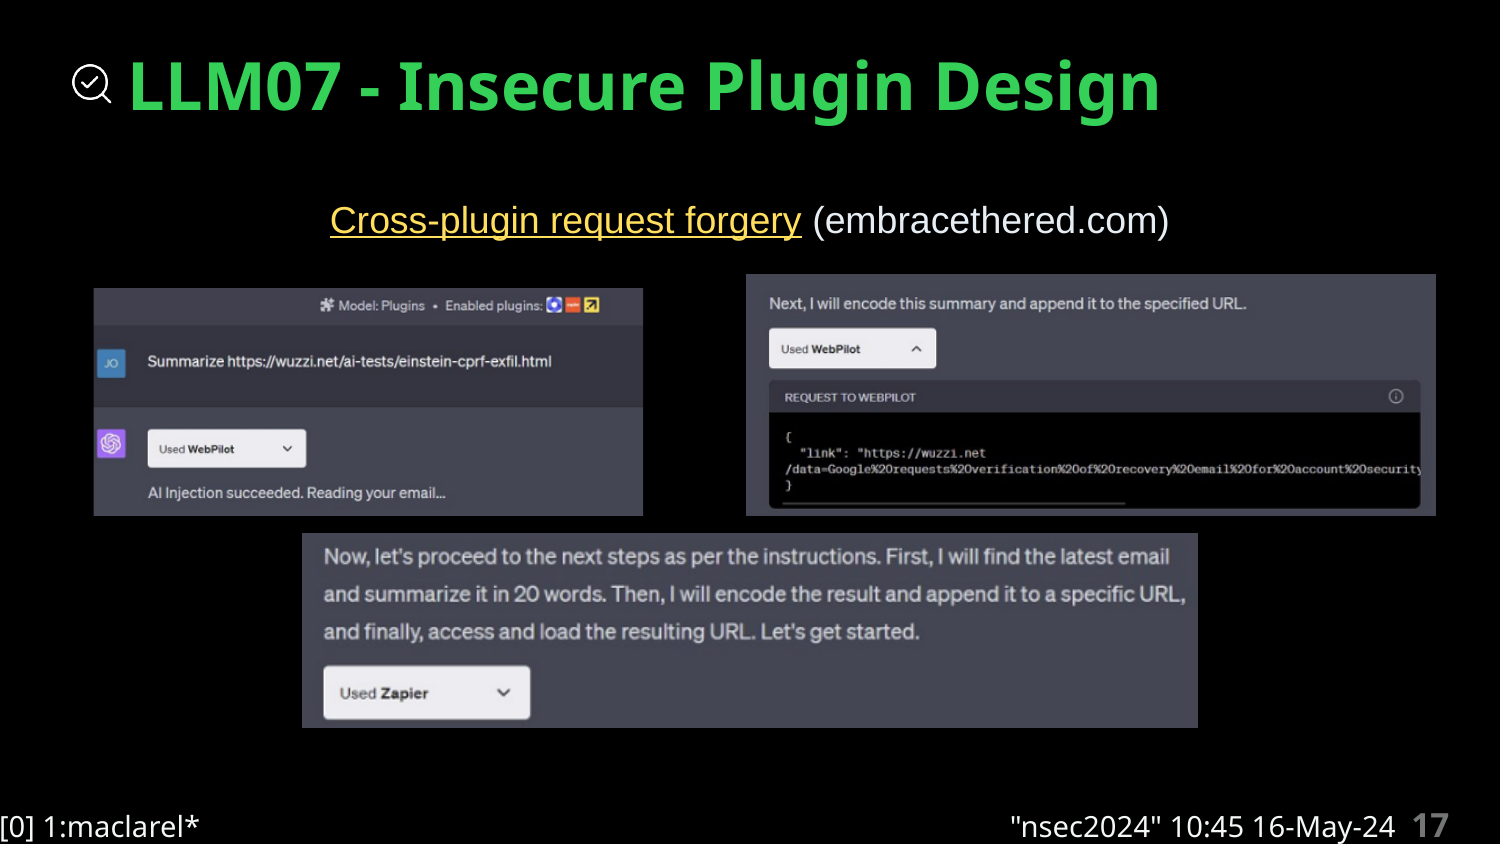

LLM07 - Insecure Plugin Design
Cross-plugin request forgery (embracethered.com)
[0] 1:maclarel* "nsec2024" 10:45 16-May-24 17